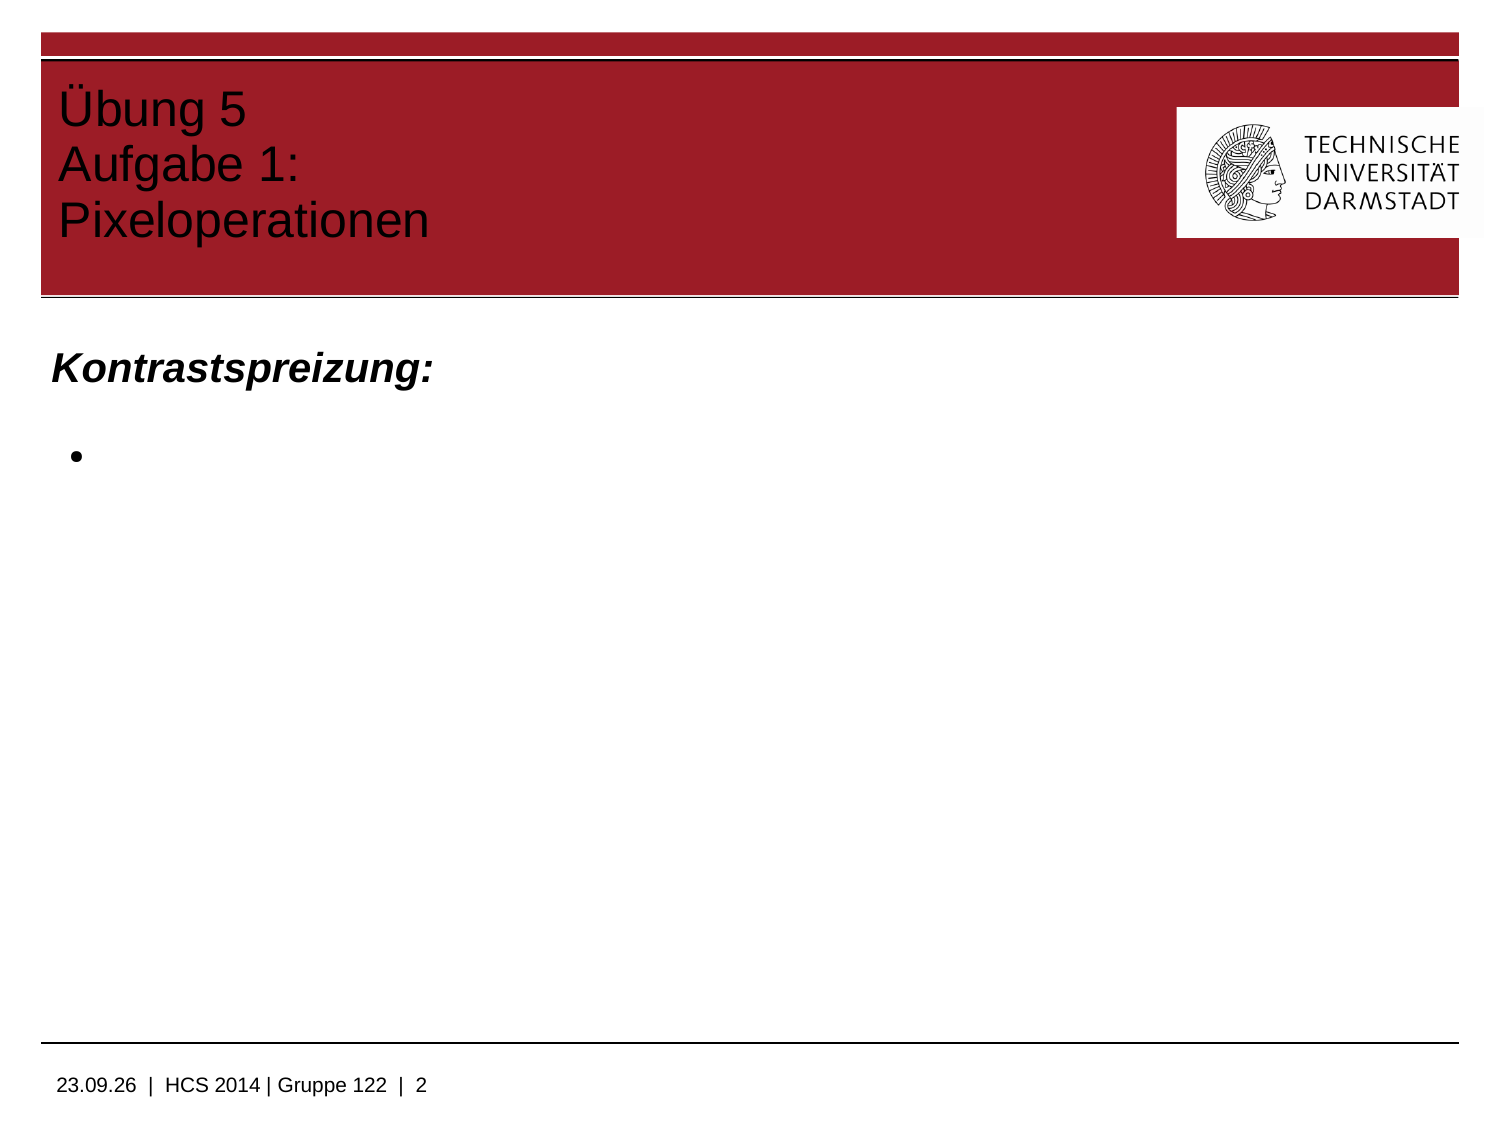

# Übung 5 Aufgabe 1: Pixeloperationen
Kontrastspreizung: